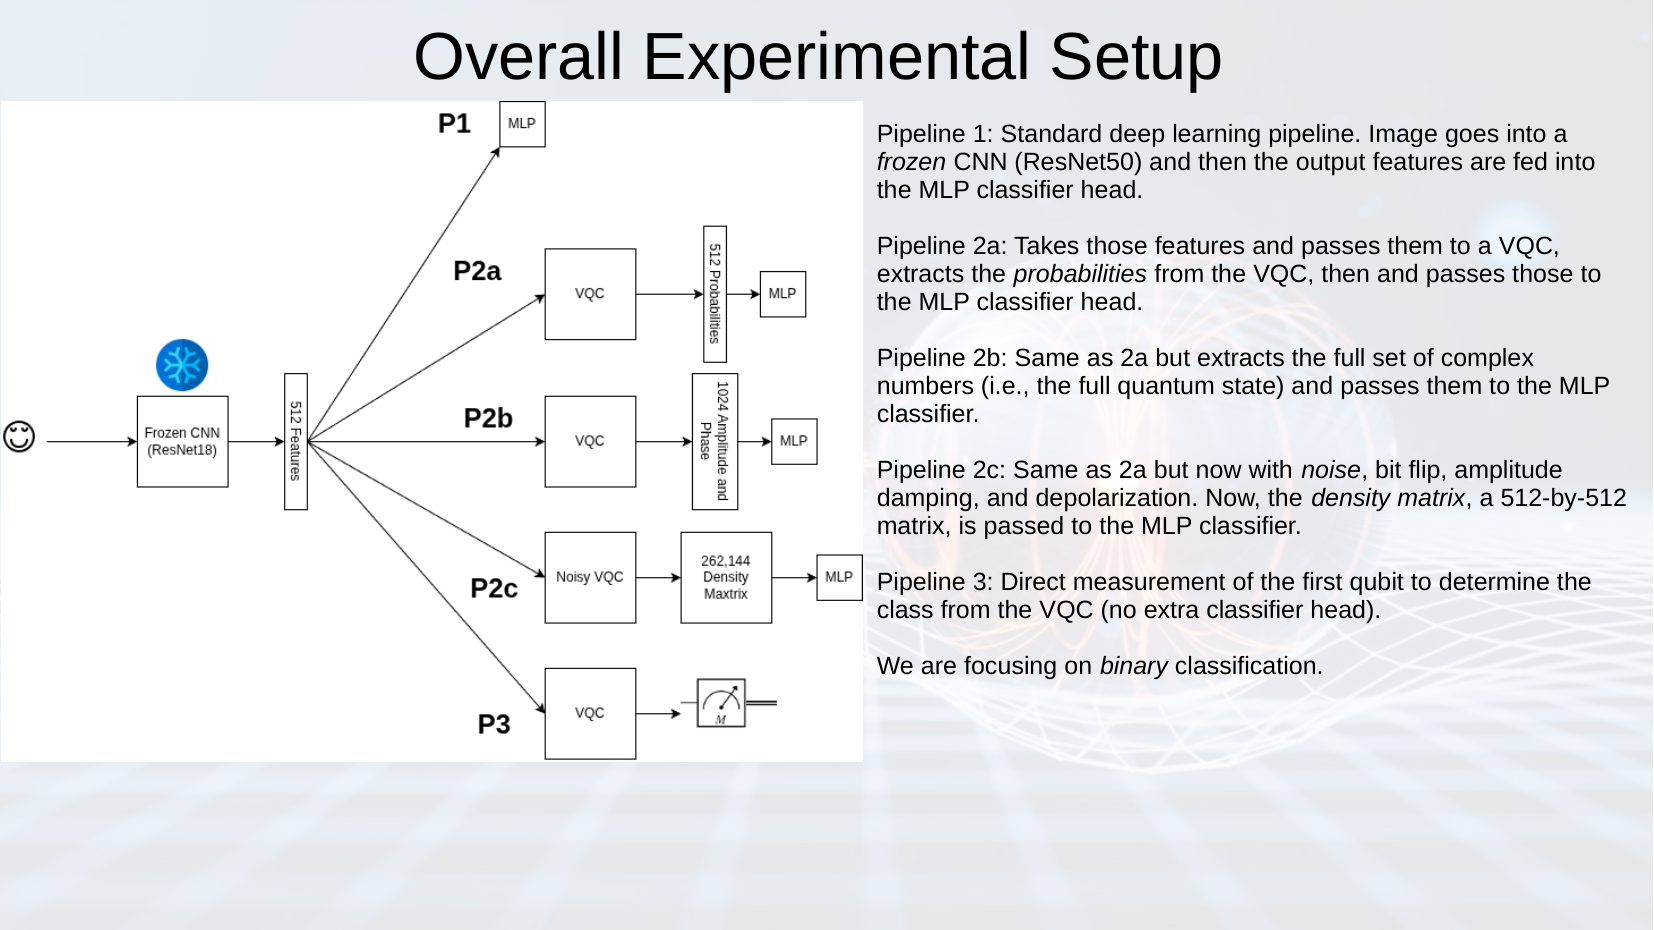

# Overall Experimental Setup
Pipeline 1: Standard deep learning pipeline. Image goes into a frozen CNN (ResNet50) and then the output features are fed into the MLP classifier head.
Pipeline 2a: Takes those features and passes them to a VQC, extracts the probabilities from the VQC, then and passes those to the MLP classifier head.
Pipeline 2b: Same as 2a but extracts the full set of complex numbers (i.e., the full quantum state) and passes them to the MLP classifier.
Pipeline 2c: Same as 2a but now with noise, bit flip, amplitude damping, and depolarization. Now, the density matrix, a 512-by-512 matrix, is passed to the MLP classifier.
Pipeline 3: Direct measurement of the first qubit to determine the class from the VQC (no extra classifier head).
We are focusing on binary classification.